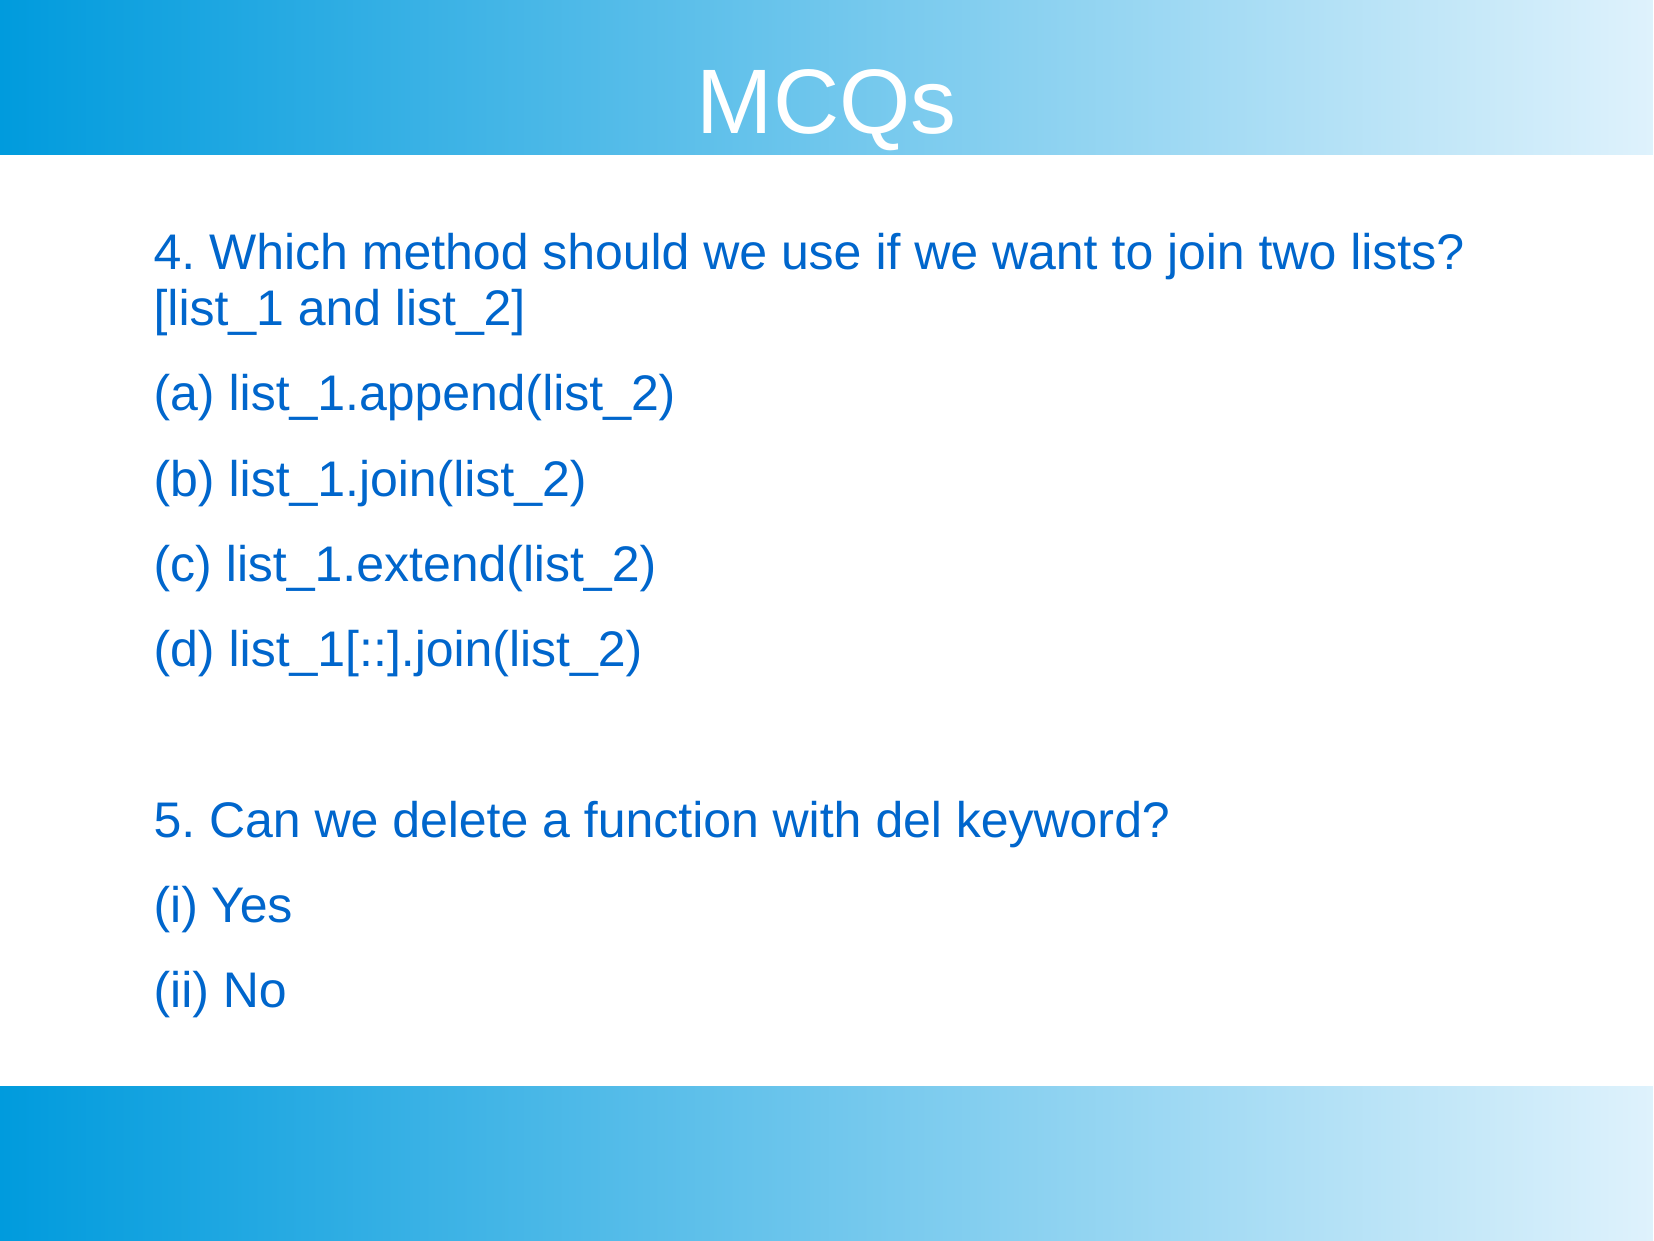

# MCQs
4. Which method should we use if we want to join two lists? [list_1 and list_2]
(a) list_1.append(list_2)
(b) list_1.join(list_2)
(c) list_1.extend(list_2)
(d) list_1[::].join(list_2)
5. Can we delete a function with del keyword?
(i) Yes
(ii) No